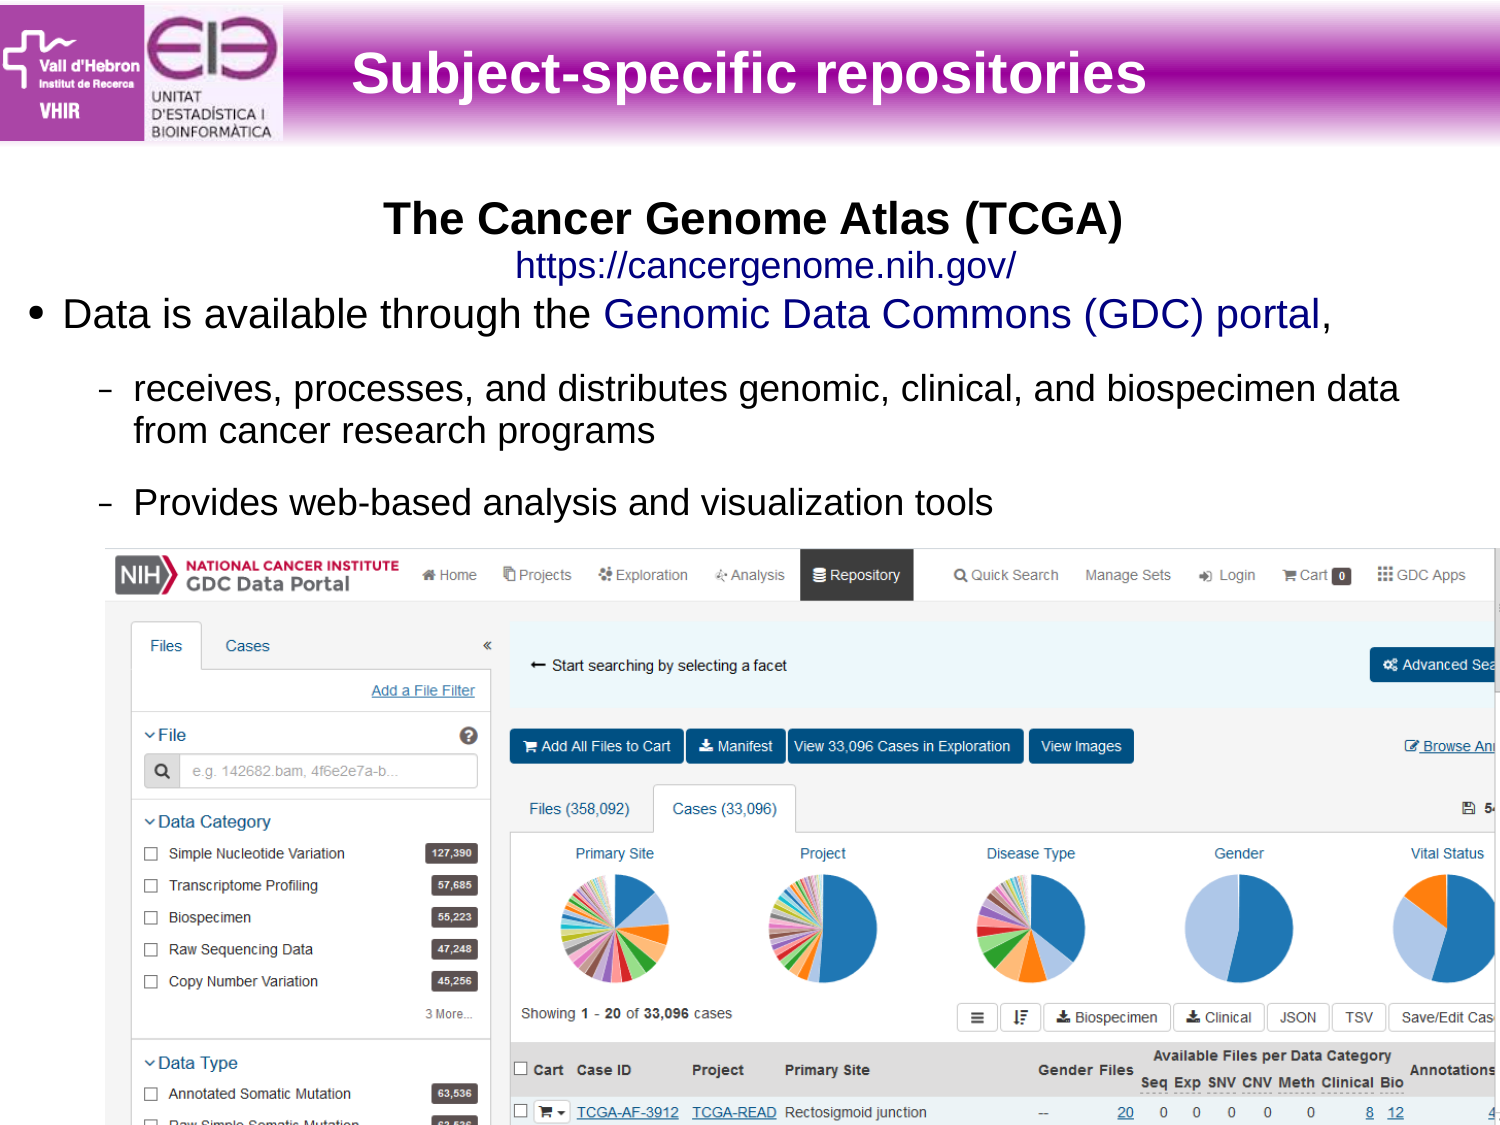

Subject-specific repositories
The Cancer Genome Atlas (TCGA)
https://cancergenome.nih.gov/
Data is available through the Genomic Data Commons (GDC) portal,
receives, processes, and distributes genomic, clinical, and biospecimen data from cancer research programs
Provides web-based analysis and visualization tools